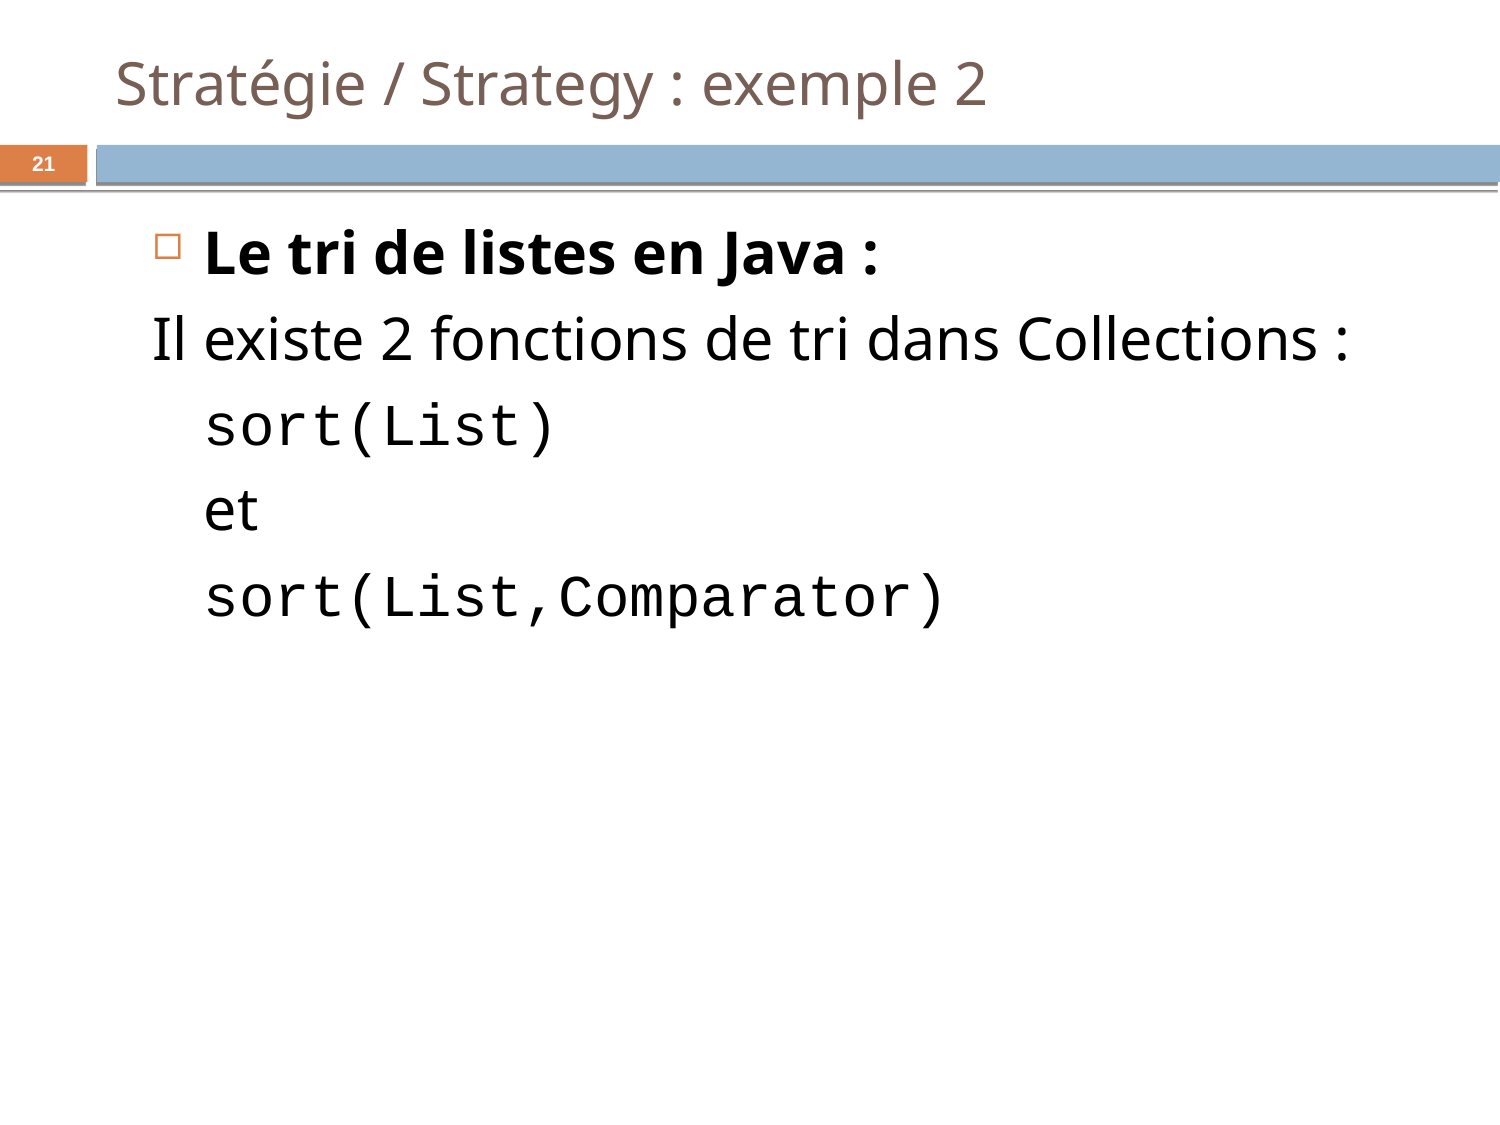

# Stratégie / Strategy : exemple 2
Le tri de listes en Java :
Il existe 2 fonctions de tri dans Collections :
	sort(List)
	et
	sort(List,Comparator)